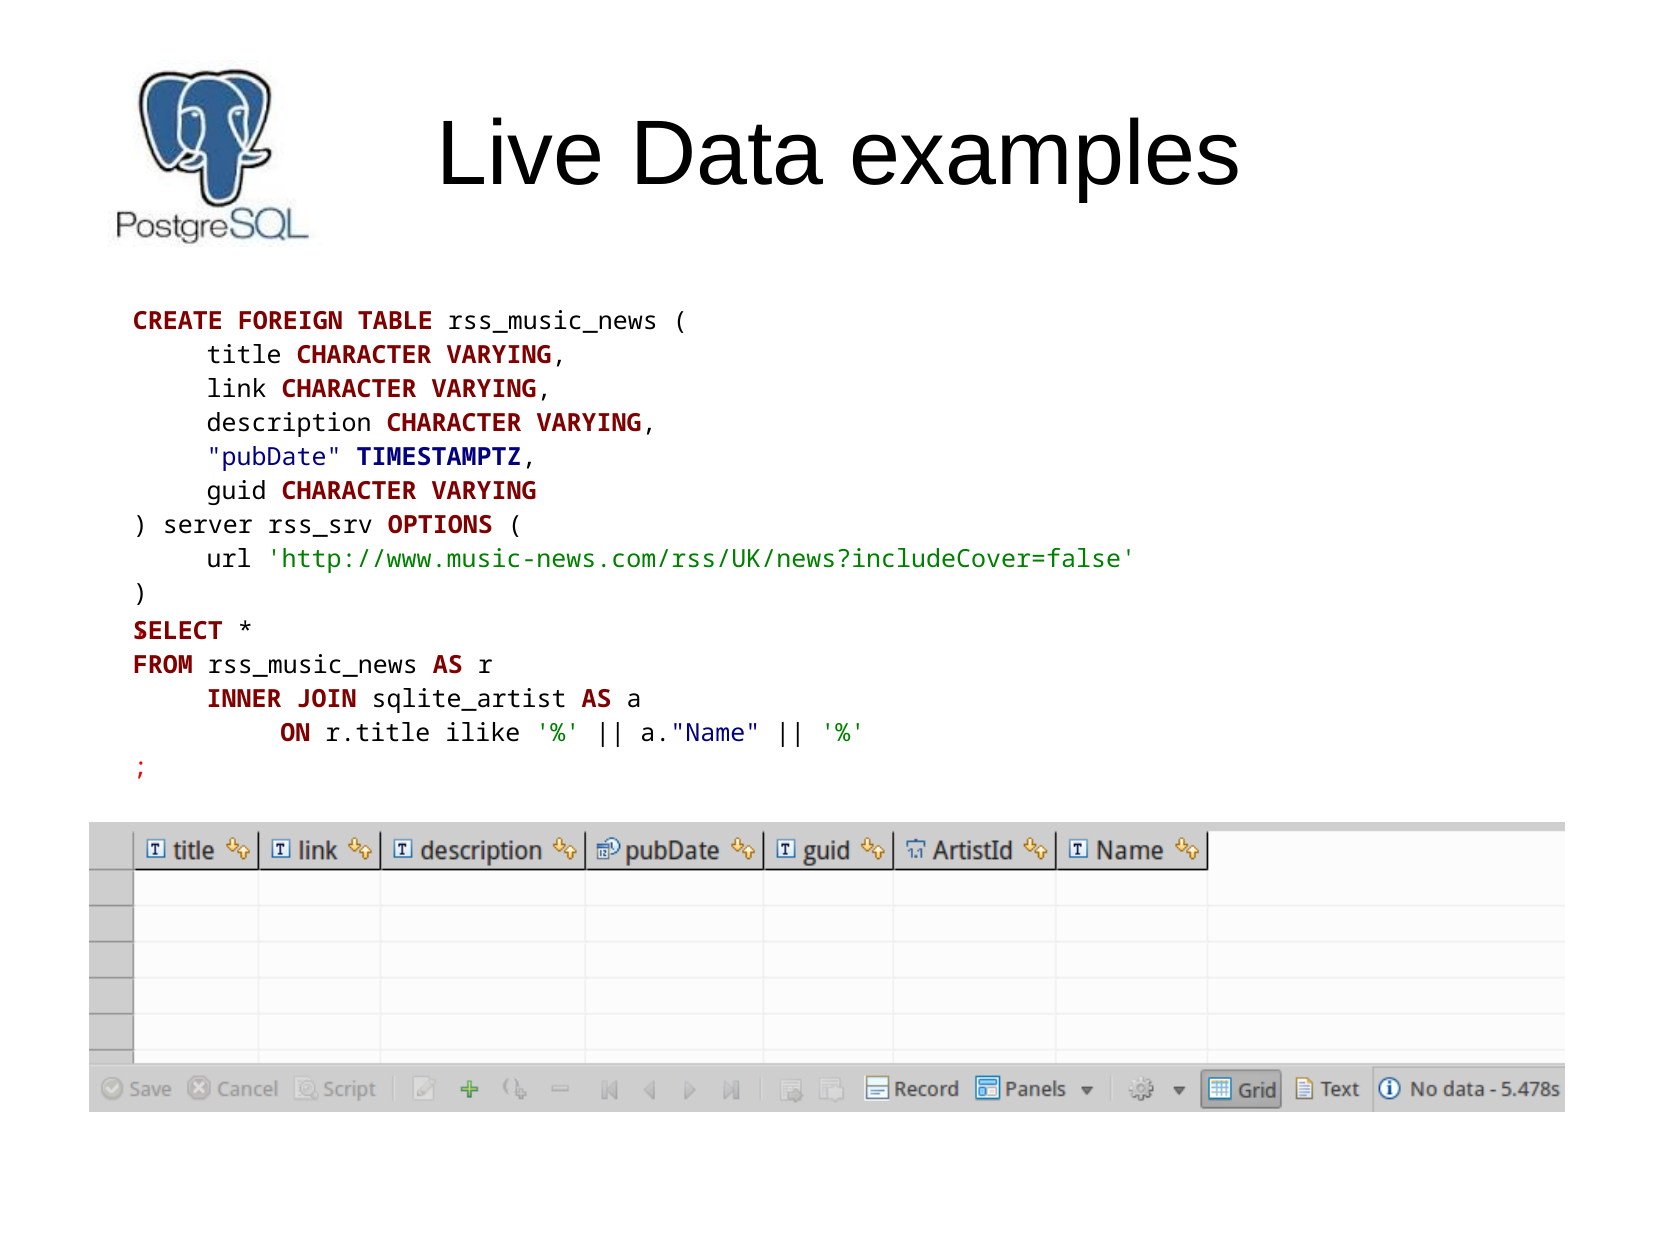

# Live Data examples
CREATE FOREIGN TABLE rss_music_news (
	title CHARACTER VARYING,
	link CHARACTER VARYING,
	description CHARACTER VARYING,
	"pubDate" TIMESTAMPTZ,
	guid CHARACTER VARYING
) server rss_srv OPTIONS (
	url 'http://www.music-news.com/rss/UK/news?includeCover=false'
)
;
SELECT *
FROM rss_music_news AS r
	INNER JOIN sqlite_artist AS a
		ON r.title ilike '%' || a."Name" || '%'
;